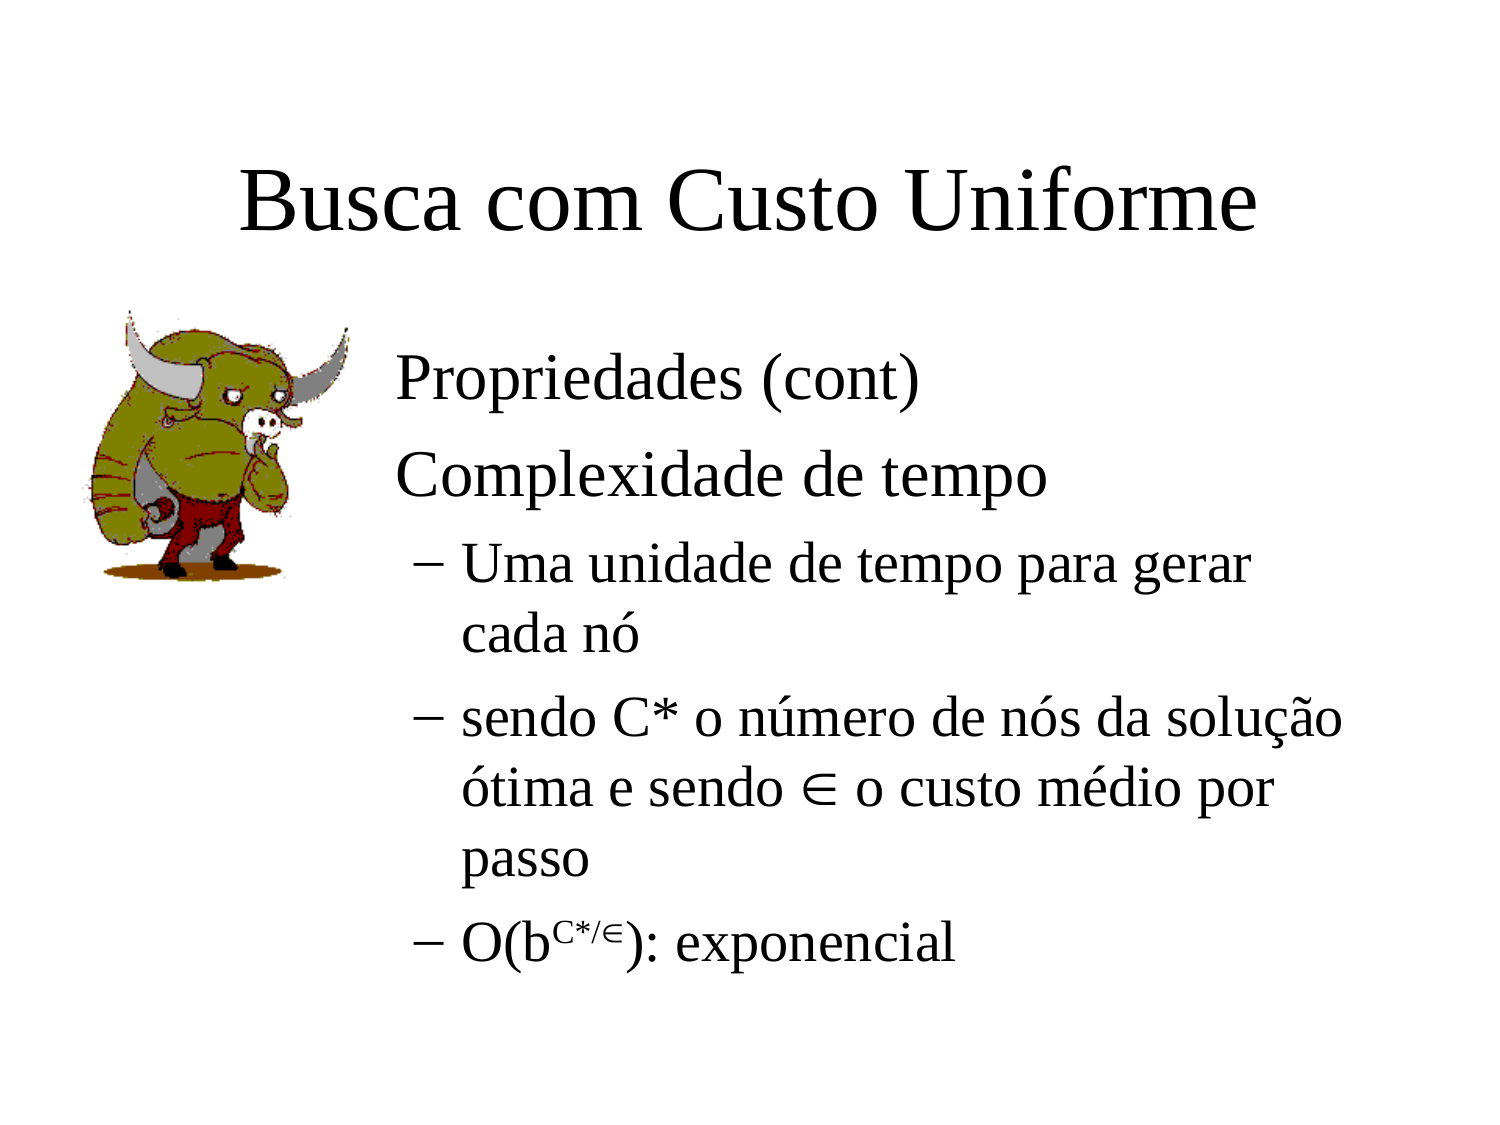

Busca com Custo Uniforme
# Propriedades (cont)
Complexidade de tempo
Uma unidade de tempo para gerar cada nó
sendo C* o número de nós da solução ótima e sendo  o custo médio por passo
O(bC*/): exponencial